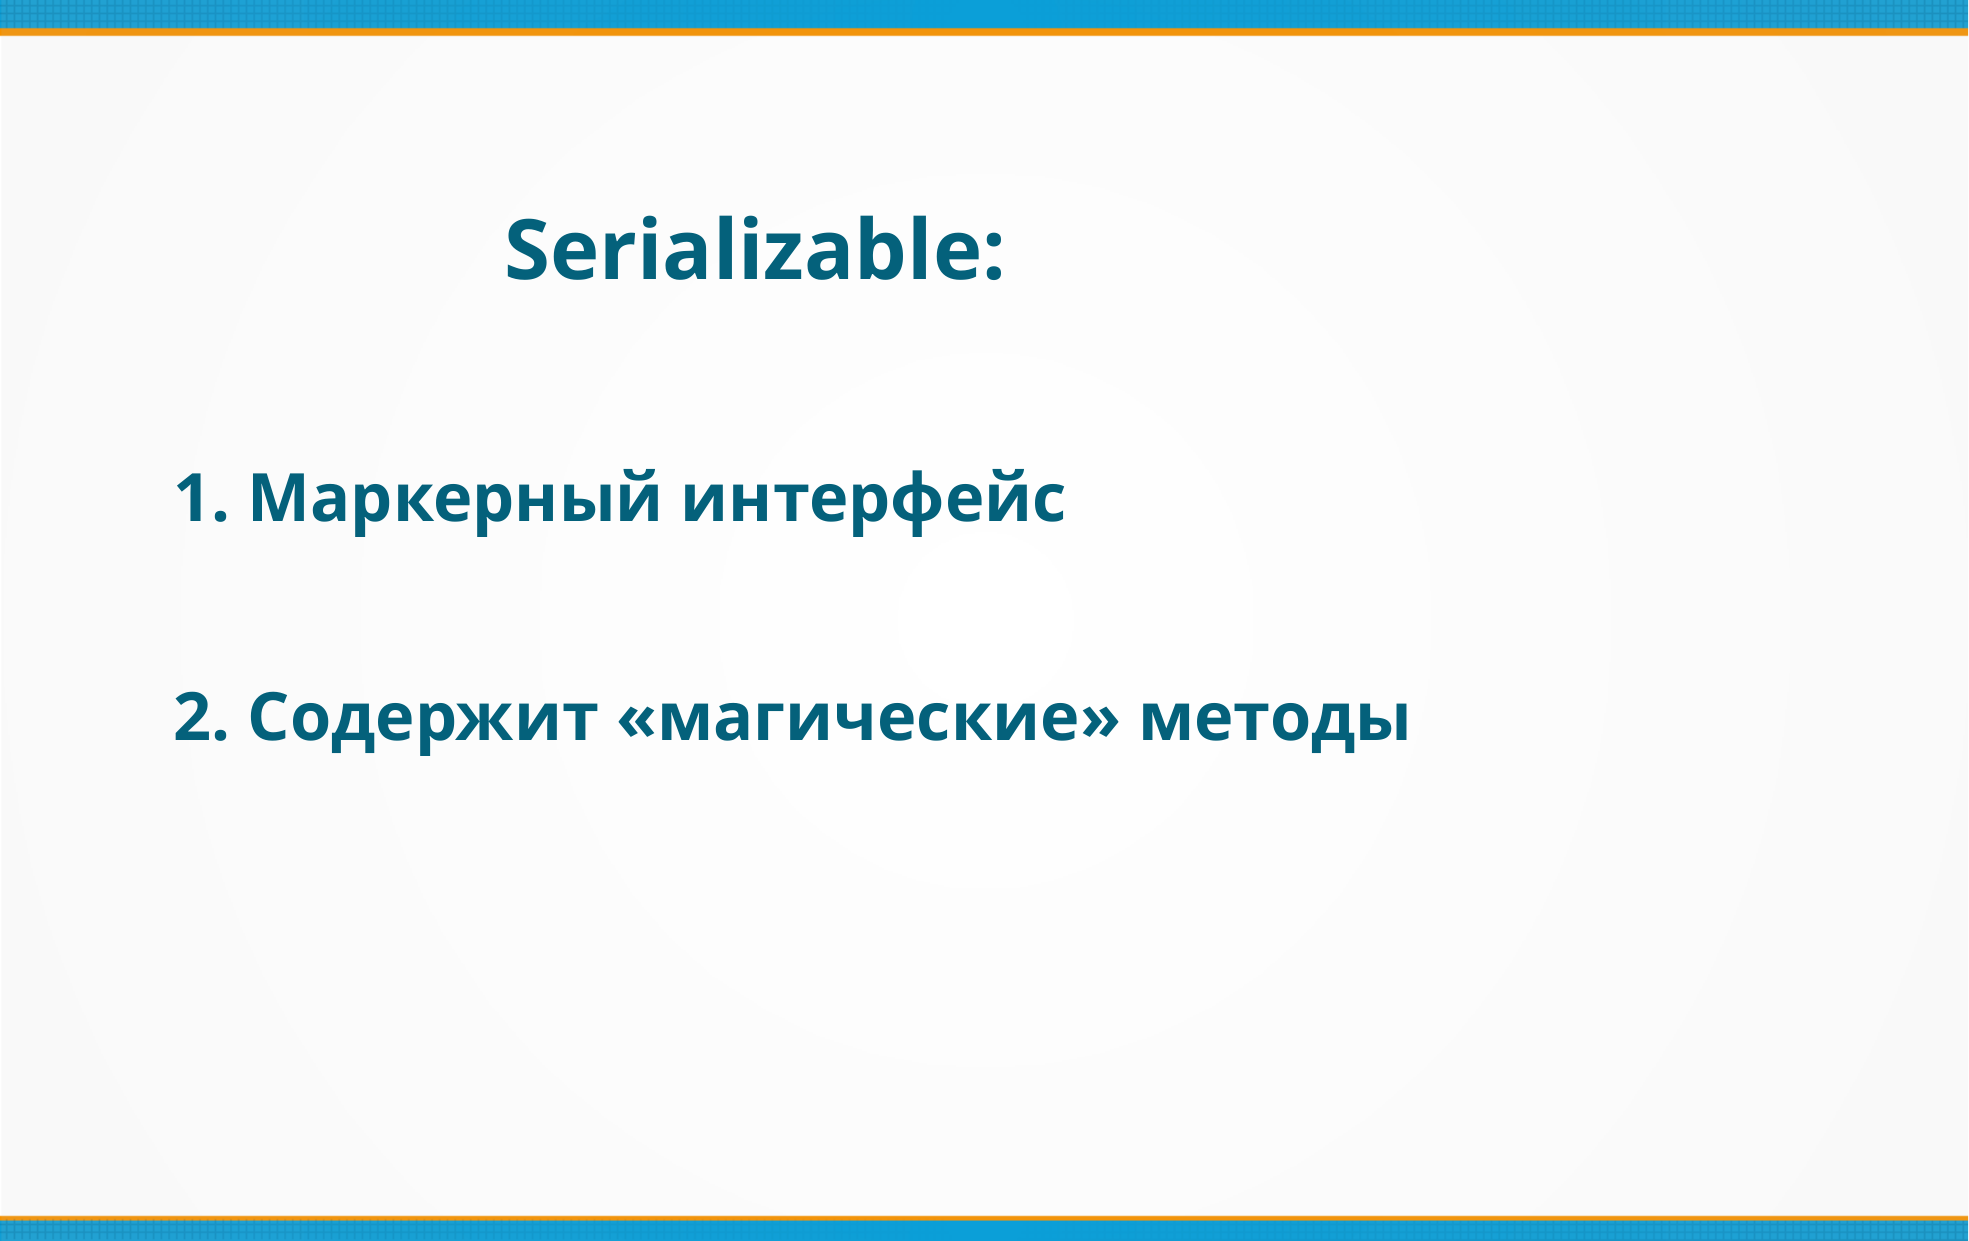

# Serializable:
 	1. Маркерный интерфейс
 	2. Содержит «магические» методы